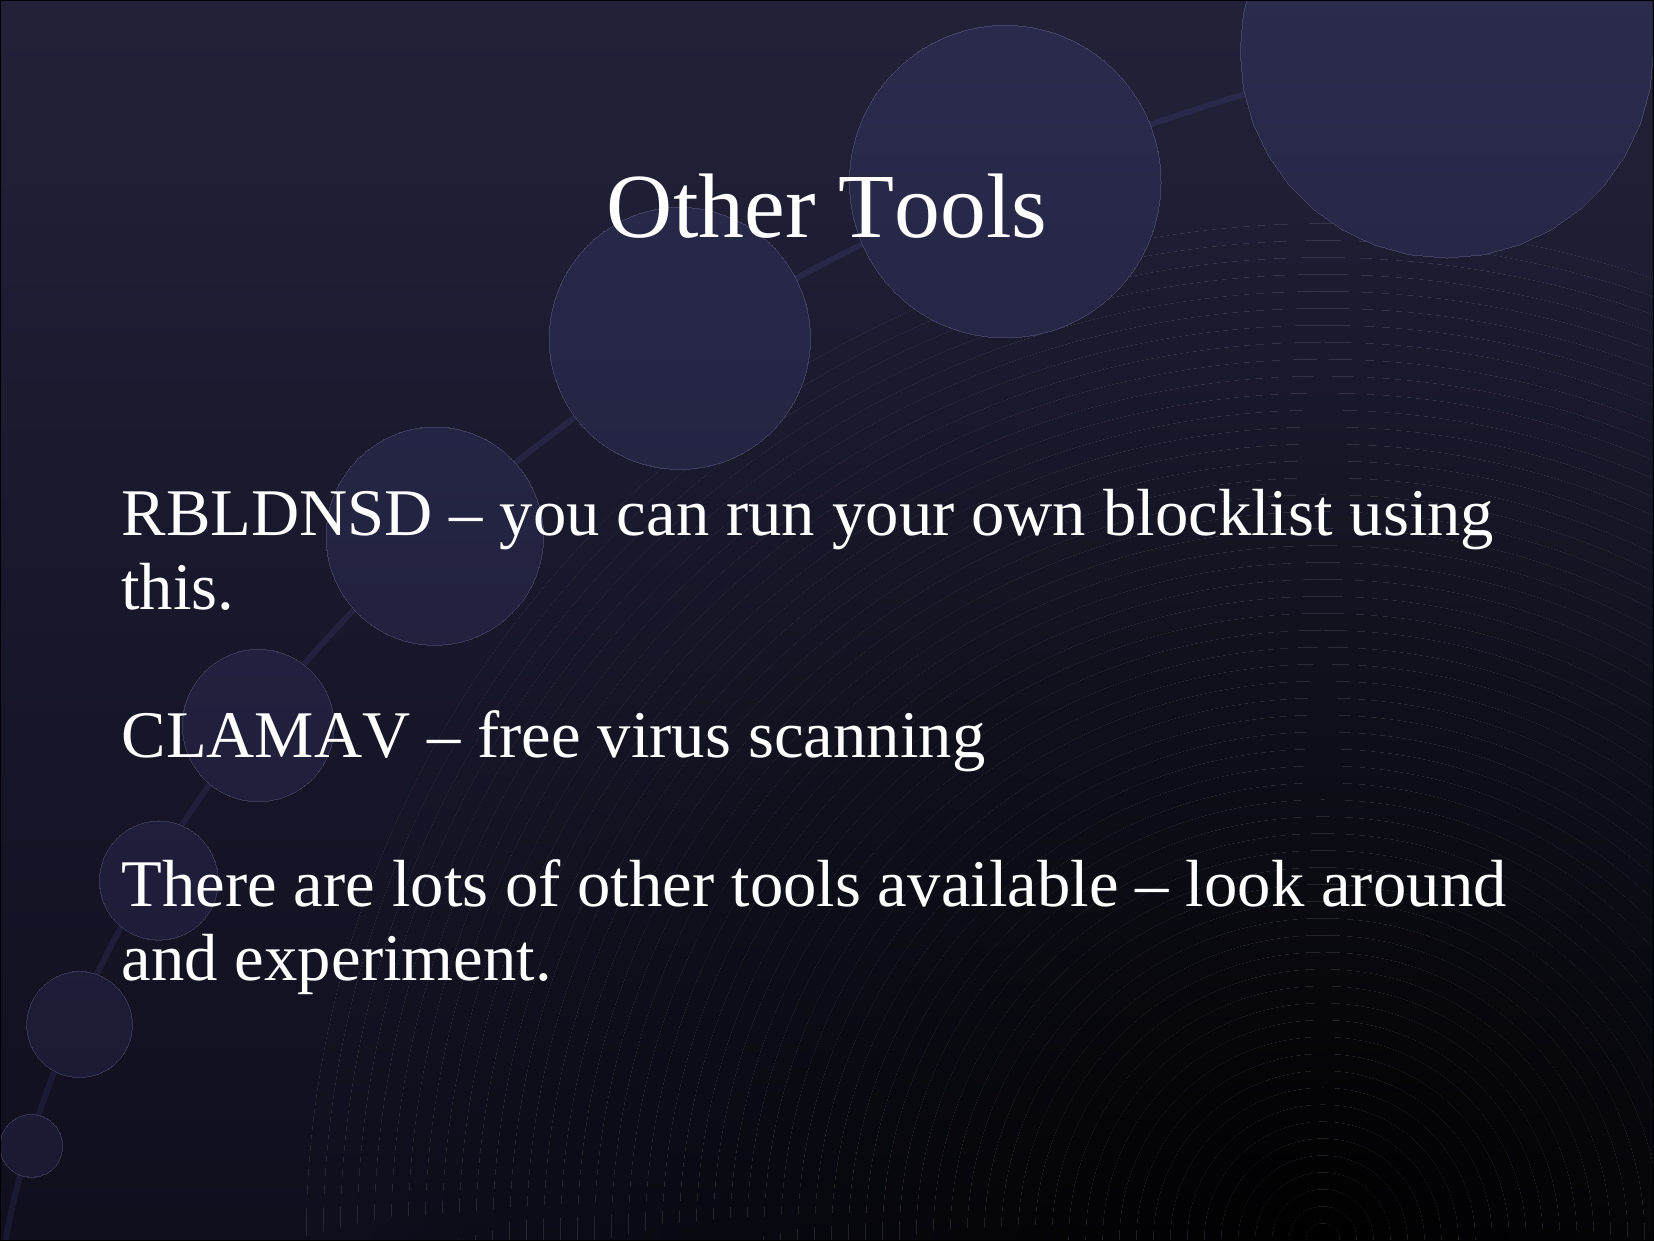

# Other Tools
RBLDNSD – you can run your own blocklist using this.
CLAMAV – free virus scanning
There are lots of other tools available – look around and experiment.